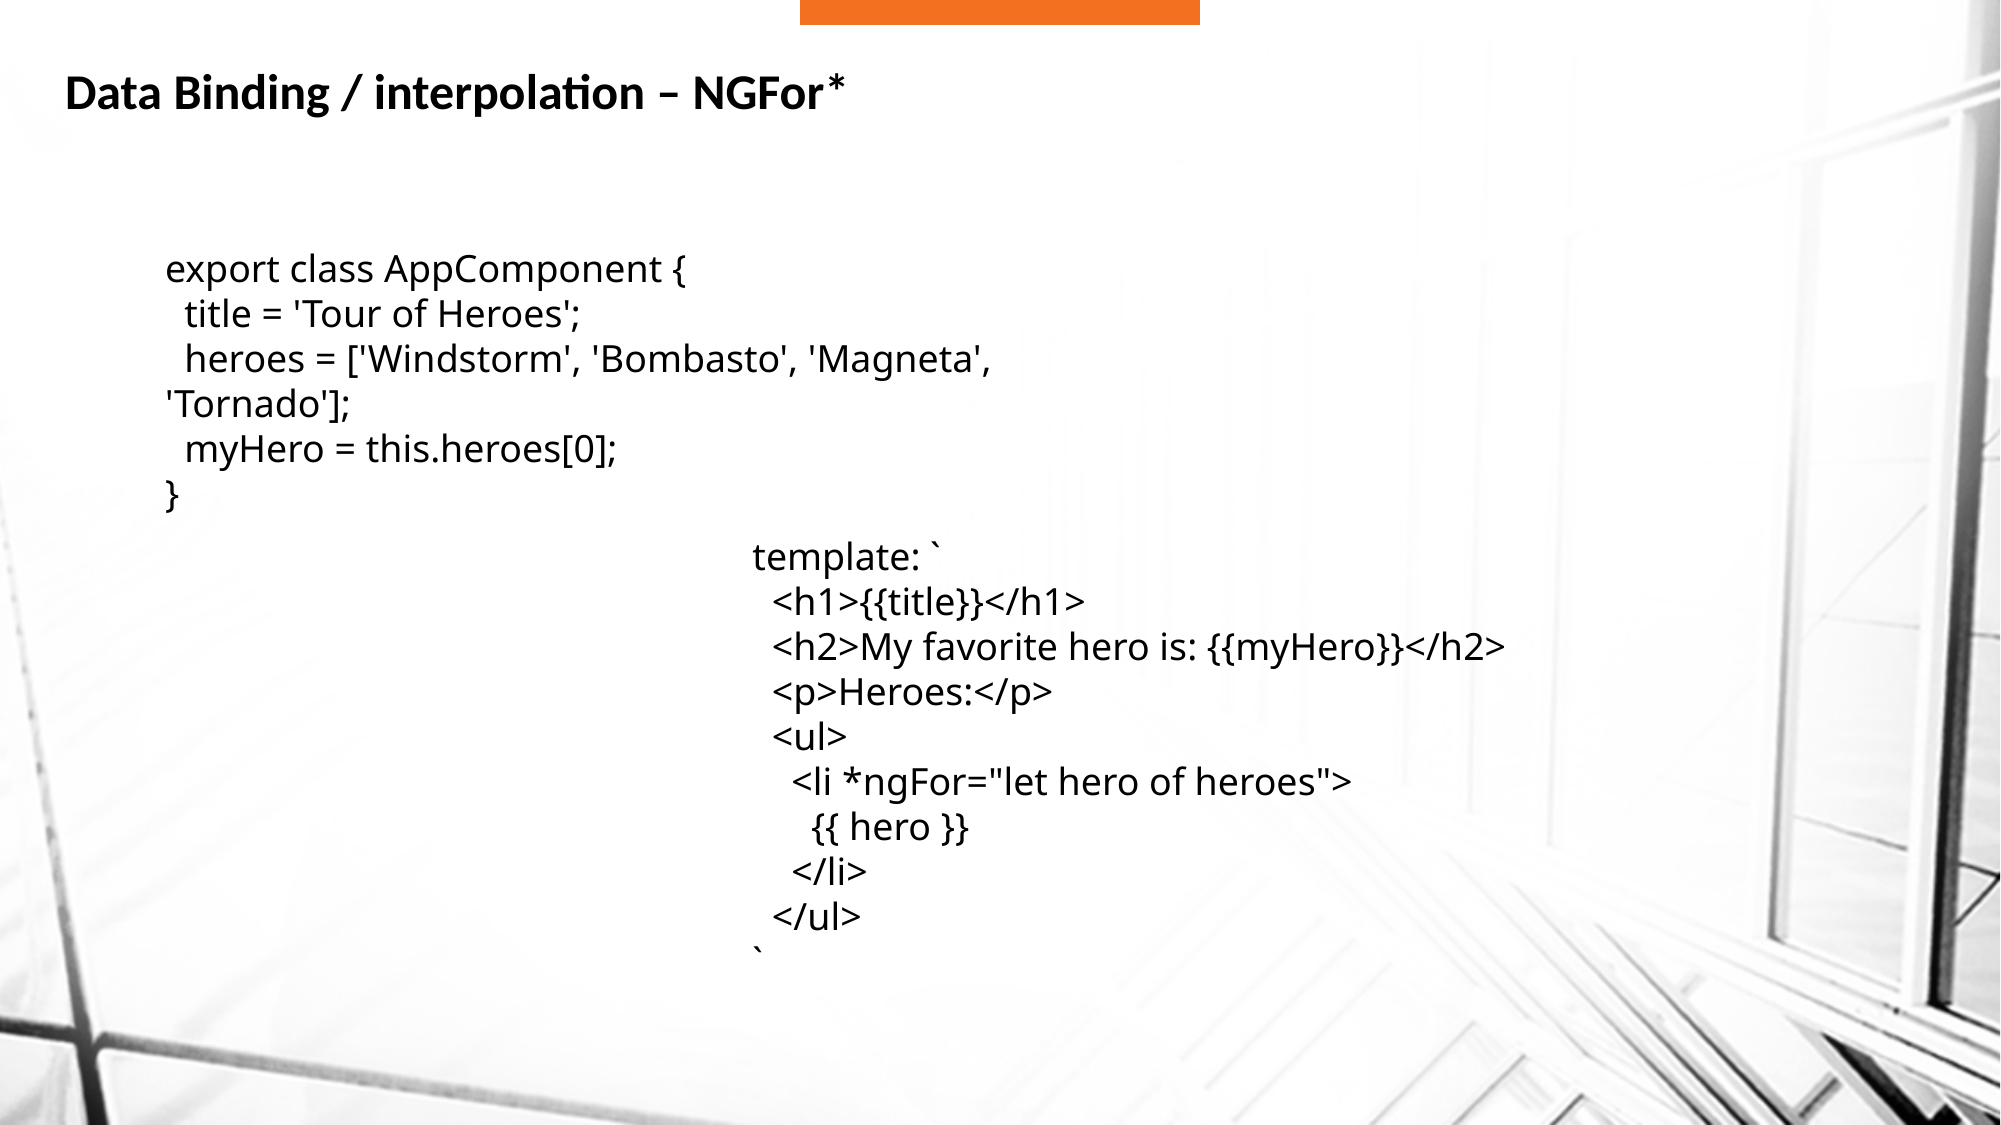

# Data Binding / interpolation – NGFor*
export class AppComponent {
 title = 'Tour of Heroes';
 heroes = ['Windstorm', 'Bombasto', 'Magneta', 'Tornado'];
 myHero = this.heroes[0];
}
template: `
 <h1>{{title}}</h1>
 <h2>My favorite hero is: {{myHero}}</h2>
 <p>Heroes:</p>
 <ul>
 <li *ngFor="let hero of heroes">
 {{ hero }}
 </li>
 </ul>
`